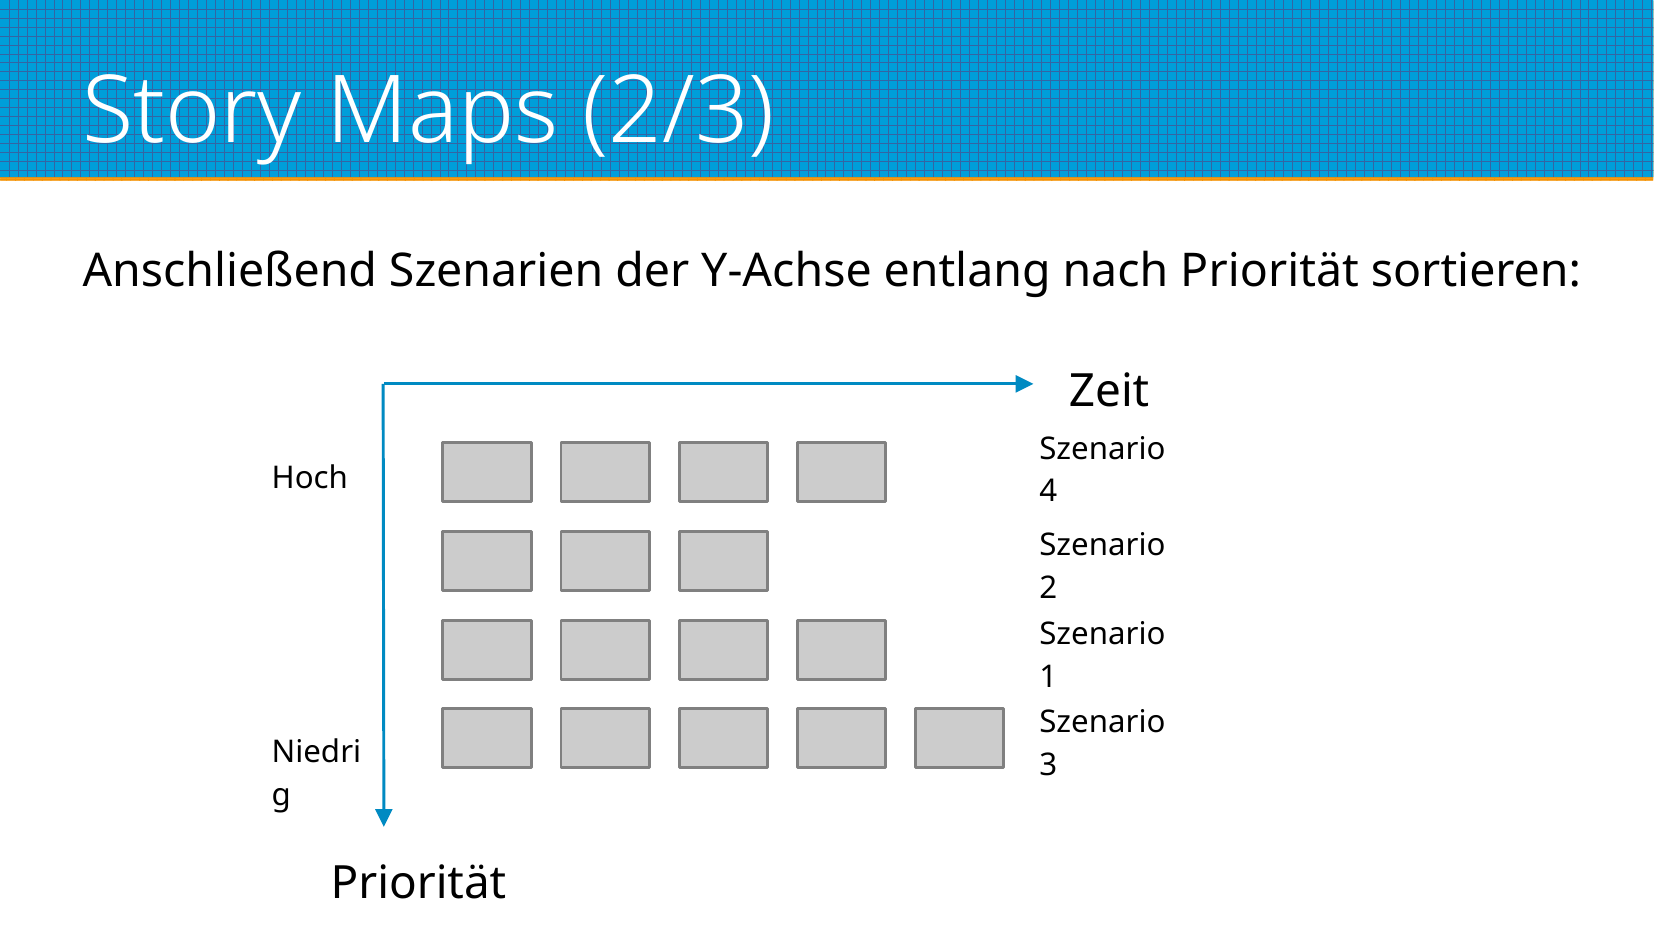

# Story Maps (2/3)
Anschließend Szenarien der Y-Achse entlang nach Priorität sortieren:
Zeit
Szenario 4
Hoch
Szenario 2
Szenario 1
Szenario 3
Niedrig
Priorität